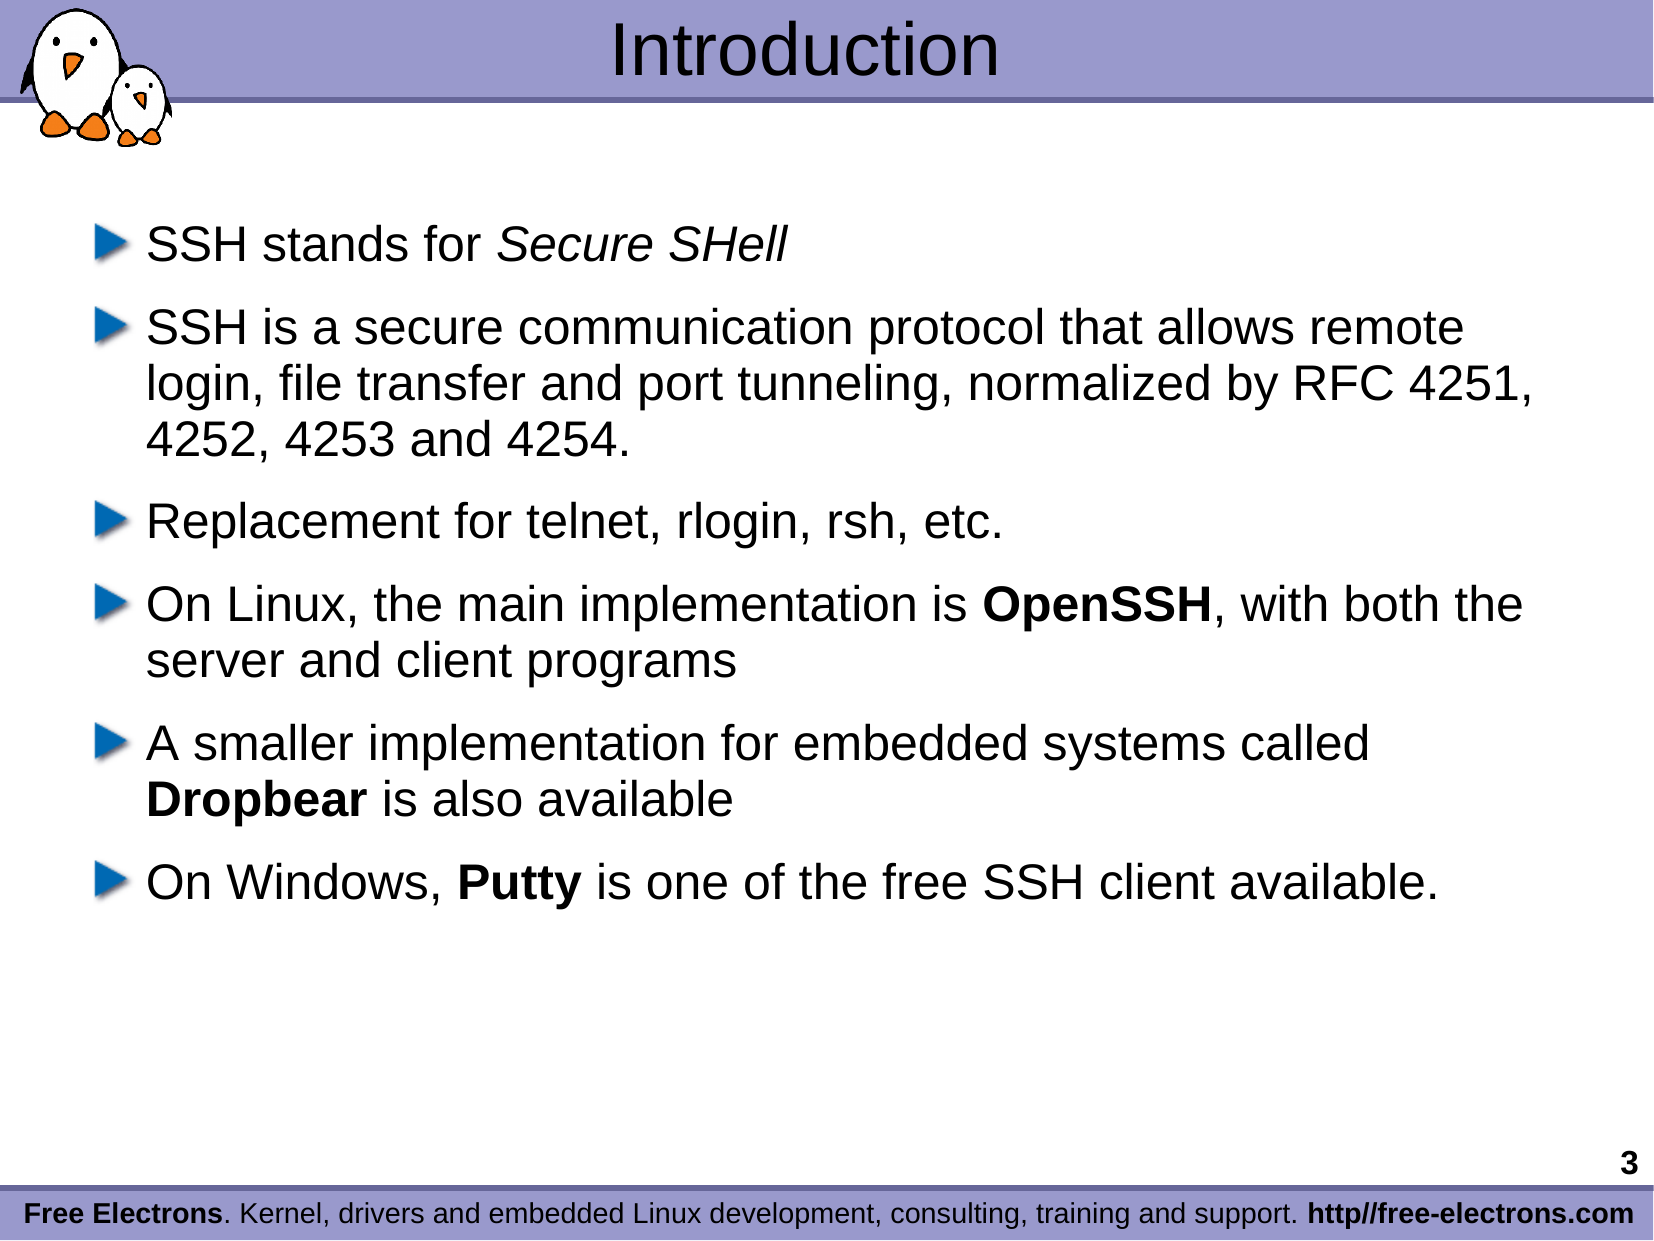

# Introduction
SSH stands for Secure SHell
SSH is a secure communication protocol that allows remote login, file transfer and port tunneling, normalized by RFC 4251, 4252, 4253 and 4254.
Replacement for telnet, rlogin, rsh, etc.
On Linux, the main implementation is OpenSSH, with both the server and client programs
A smaller implementation for embedded systems called Dropbear is also available
On Windows, Putty is one of the free SSH client available.